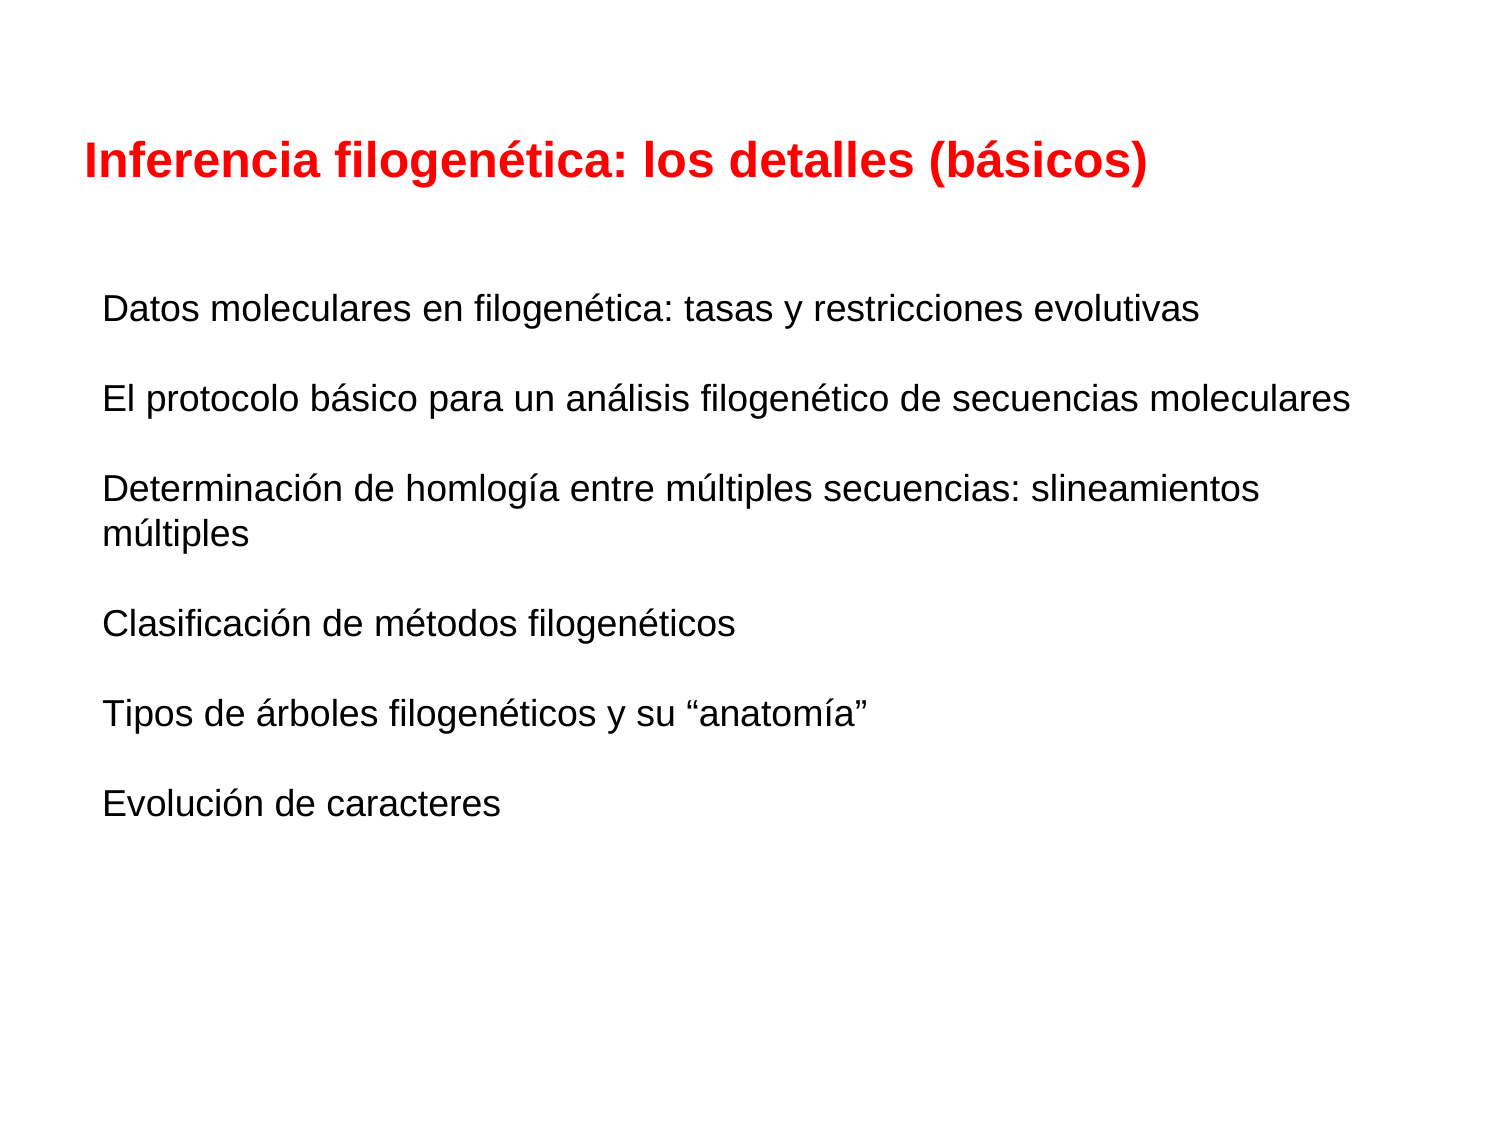

Inferencia filogenética: los detalles (básicos)
Datos moleculares en filogenética: tasas y restricciones evolutivas
El protocolo básico para un análisis filogenético de secuencias moleculares
Determinación de homlogía entre múltiples secuencias: slineamientos múltiples
Clasificación de métodos filogenéticos
Tipos de árboles filogenéticos y su “anatomía”
Evolución de caracteres